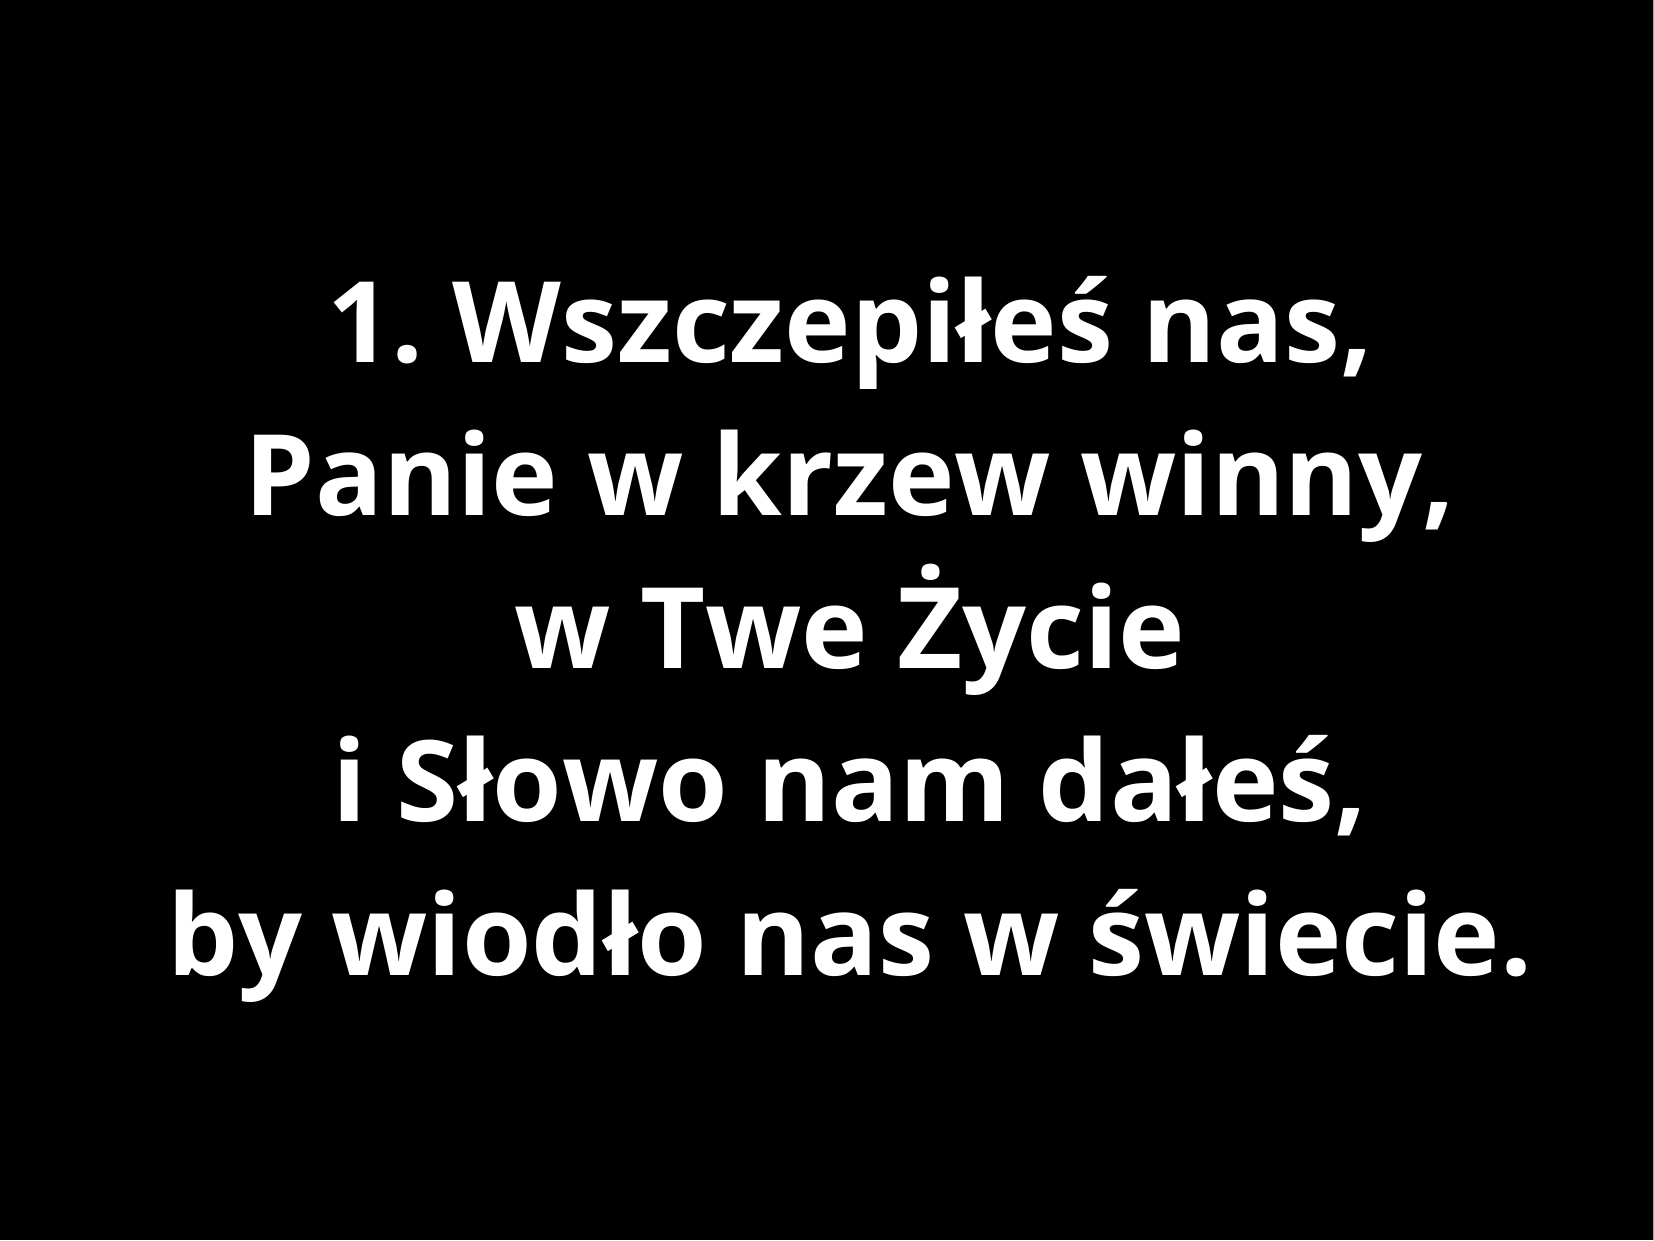

# 1. Wszczepiłeś nas,
Panie w krzew winny,
w Twe Życie
i Słowo nam dałeś,
by wiodło nas w świecie.